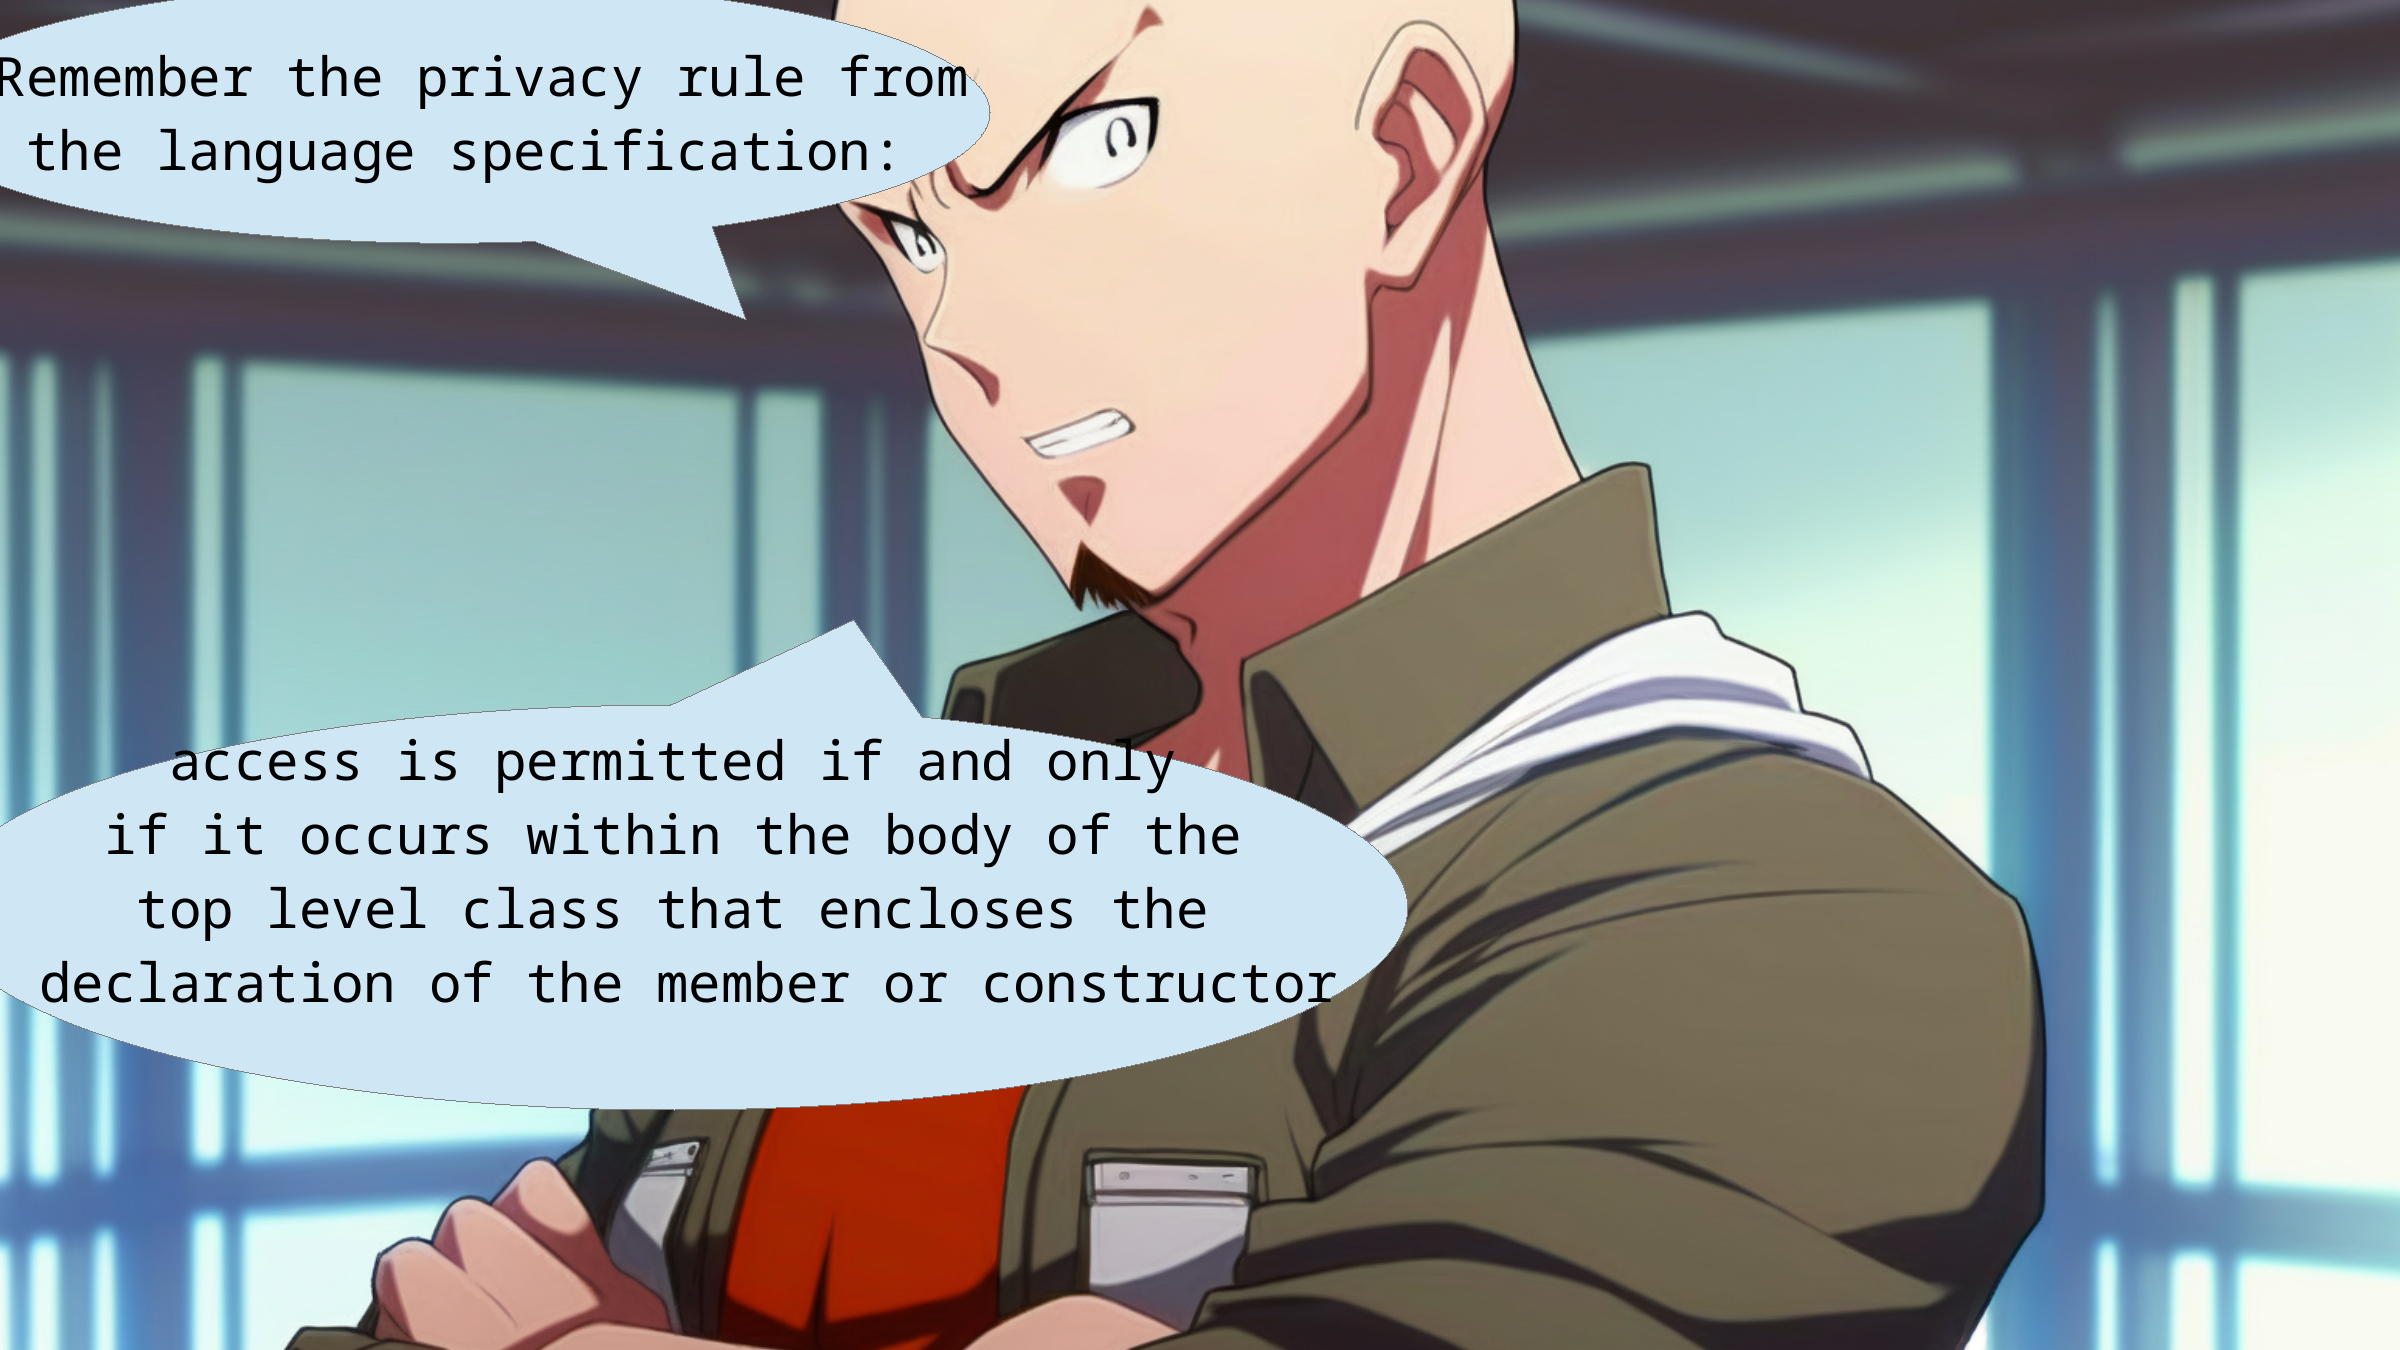

Remember the privacy rule from
 the language specification:
access is permitted if and only
if it occurs within the body of the
top level class that encloses the
 declaration of the member or constructor